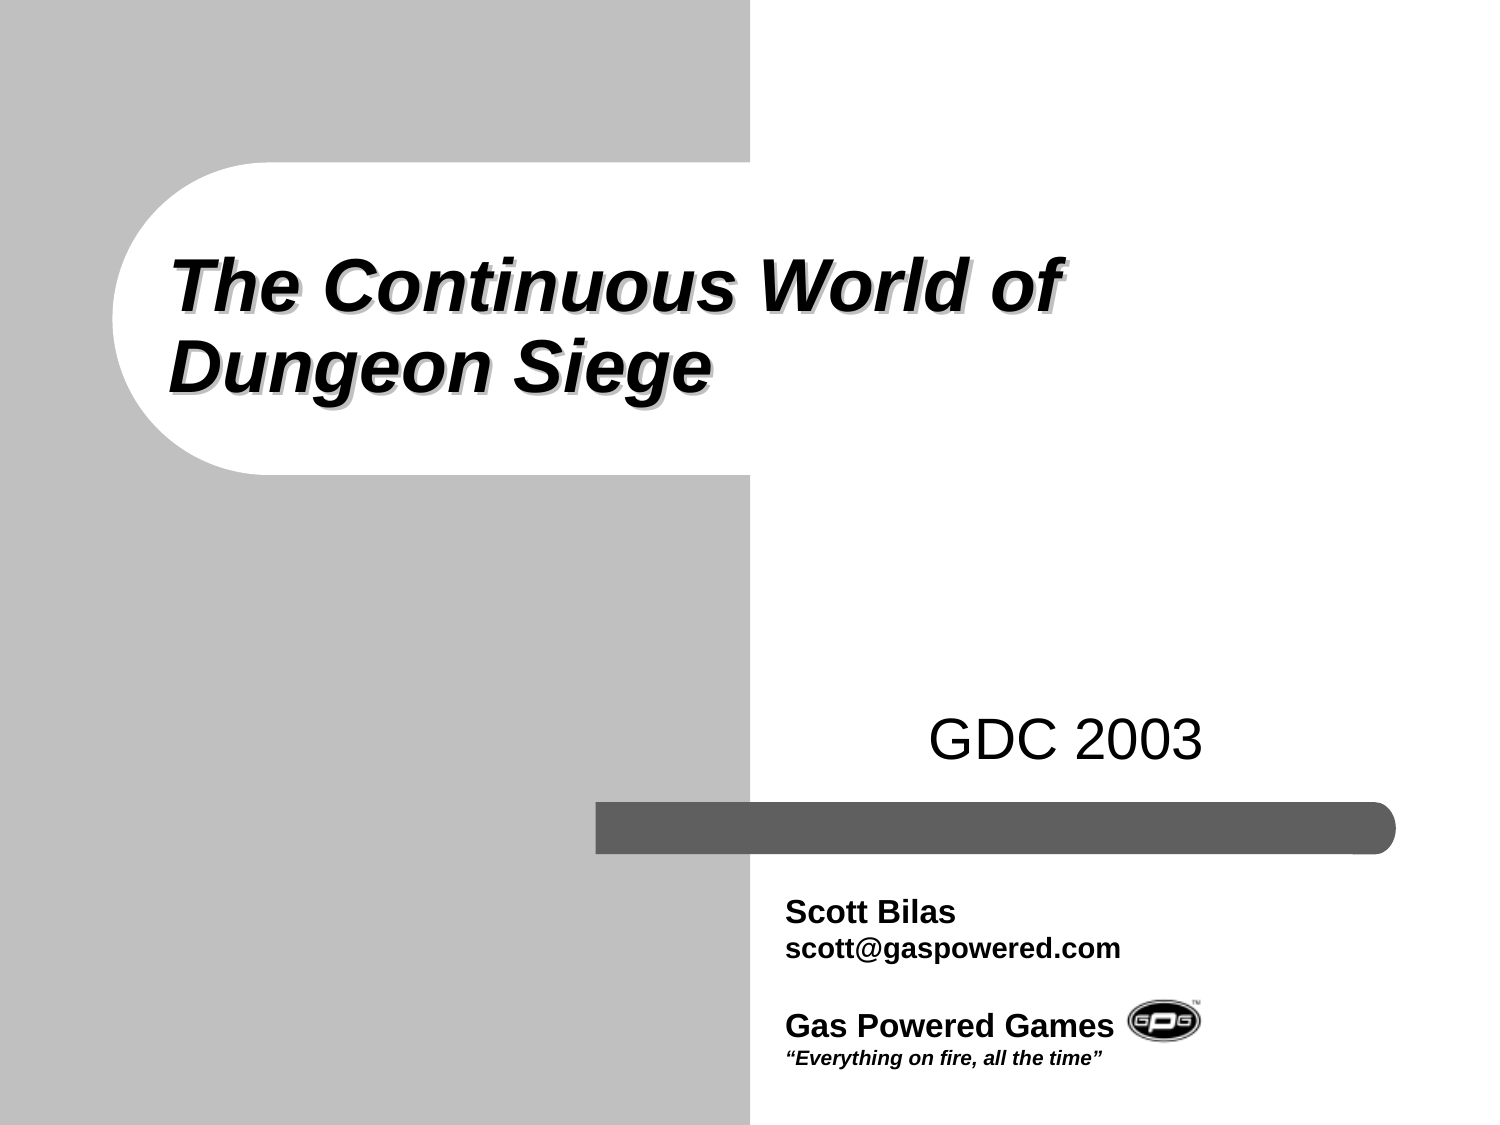

# The Continuous World of Dungeon Siege
GDC 2003
Scott Bilas
scott@gaspowered.com
Gas Powered Games
“Everything on fire, all the time”